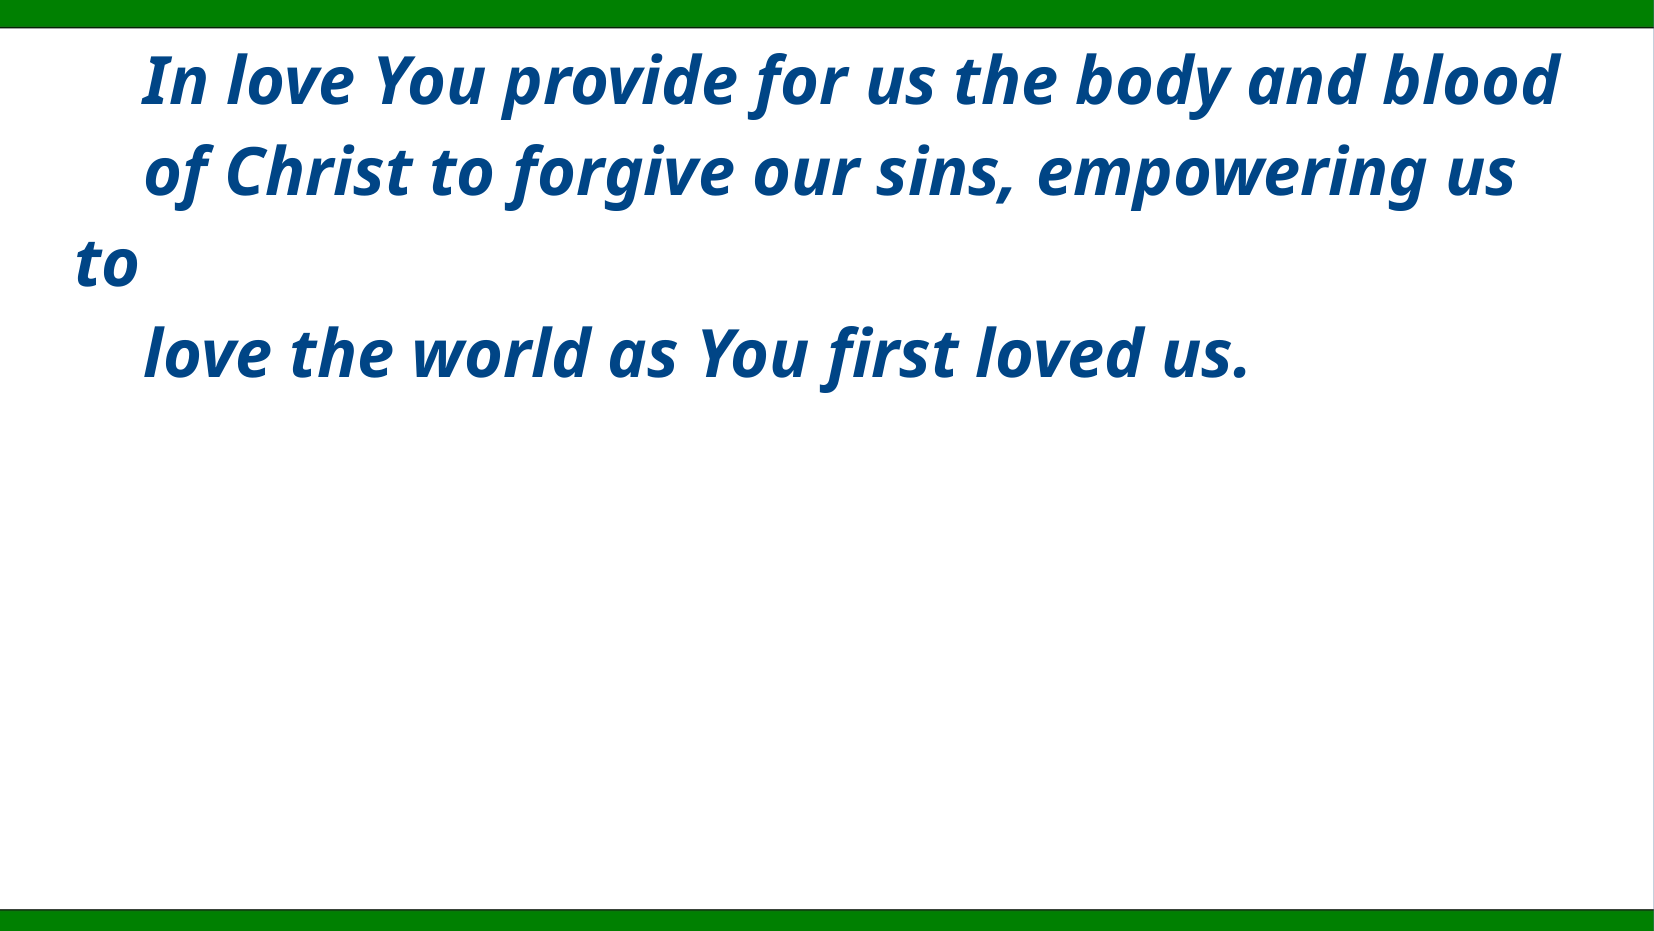

In love You provide for us the body and blood
 of Christ to forgive our sins, empowering us to
 love the world as You first loved us.